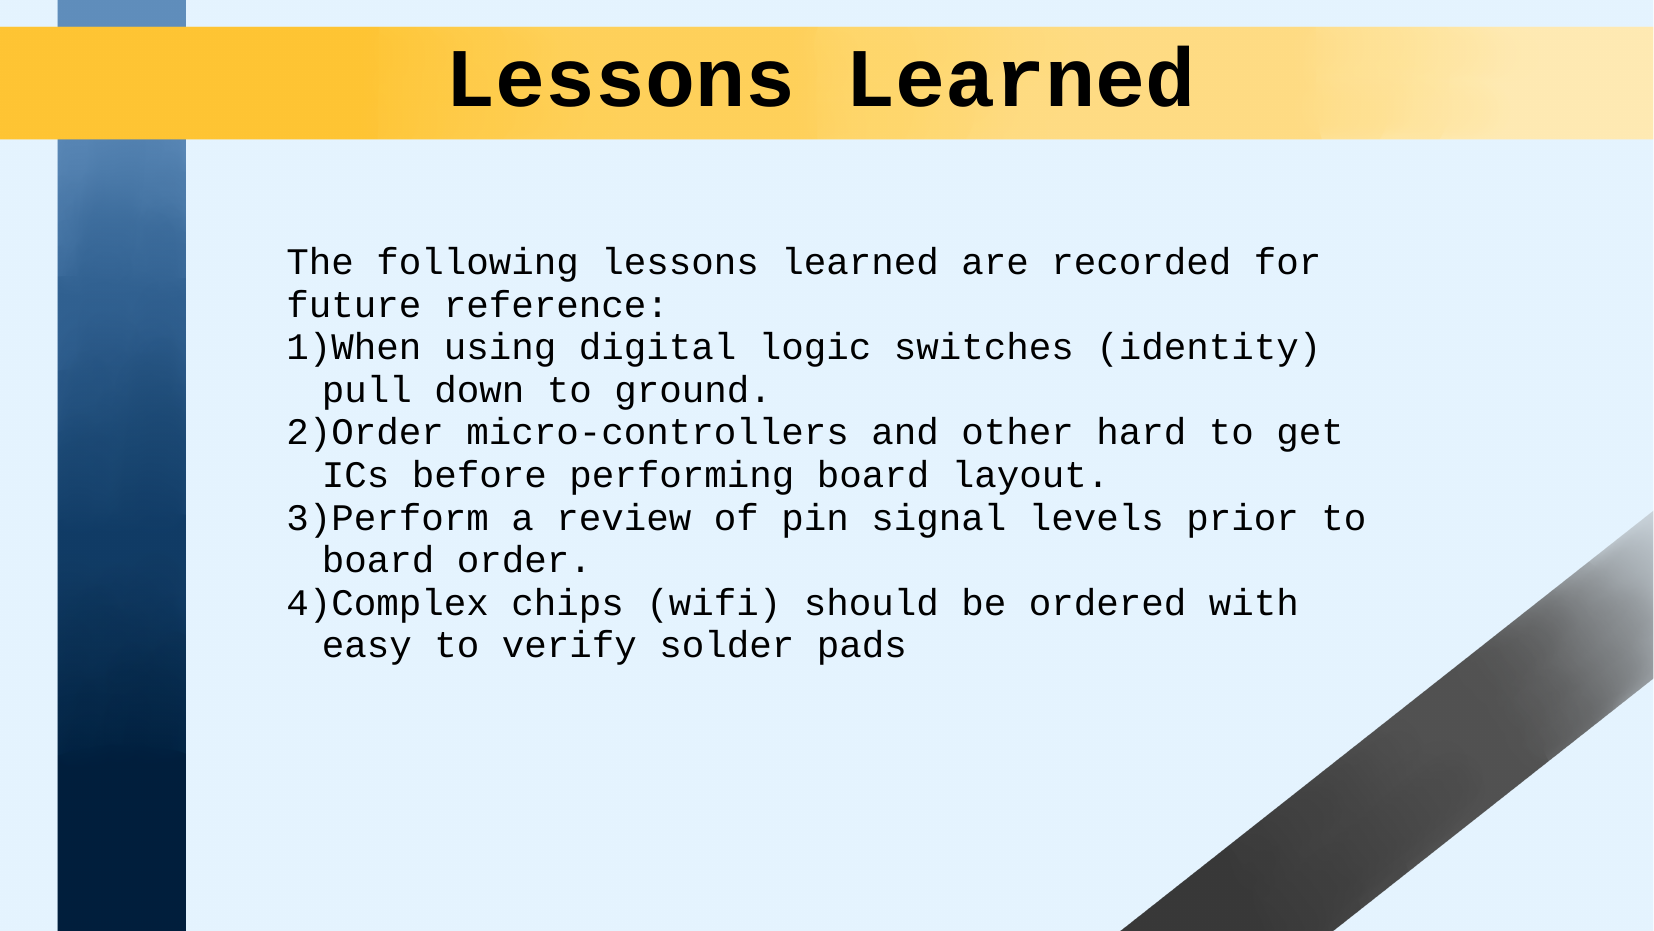

Lessons Learned
The following lessons learned are recorded for future reference:
When using digital logic switches (identity) pull down to ground.
Order micro-controllers and other hard to get ICs before performing board layout.
Perform a review of pin signal levels prior to board order.
Complex chips (wifi) should be ordered with easy to verify solder pads